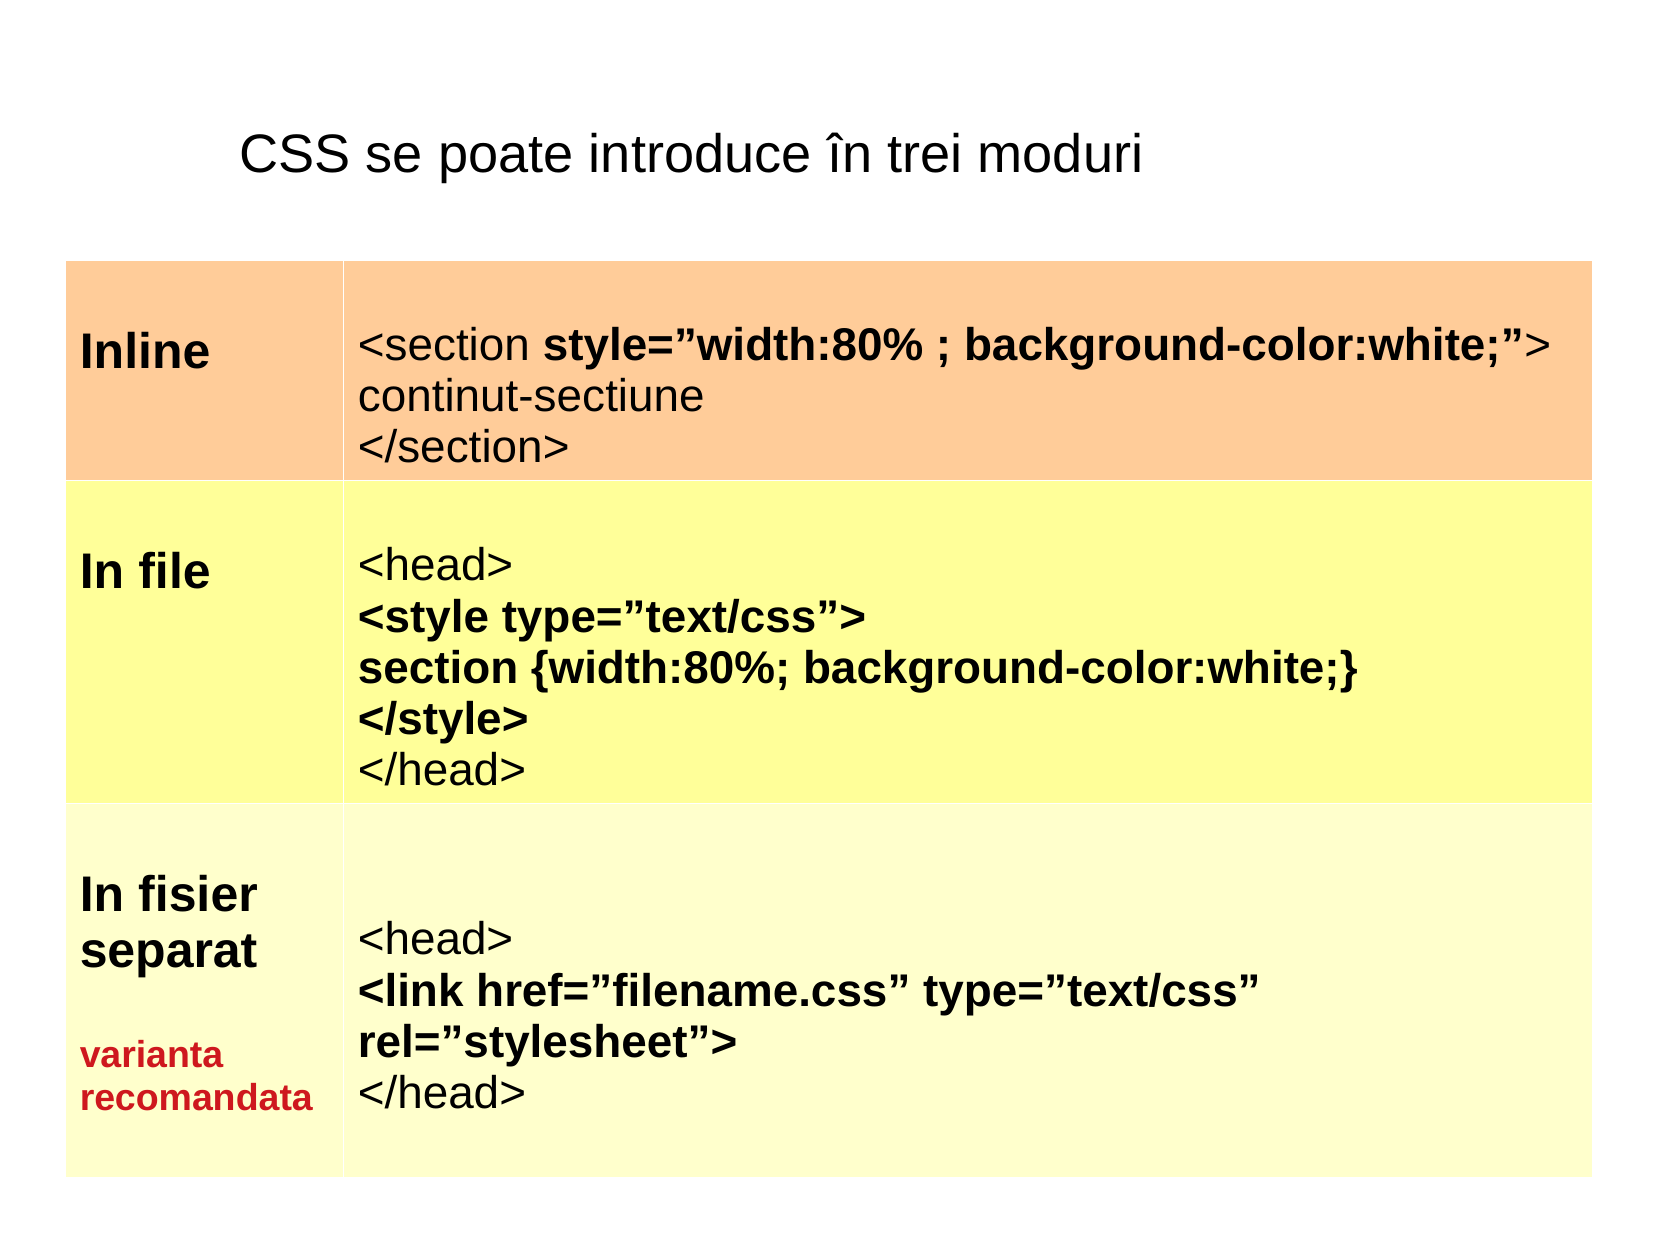

CSS se poate introduce în trei moduri
| Inline | <section style=”width:80% ; background-color:white;”> continut-sectiune </section> |
| --- | --- |
| In file | <head> <style type=”text/css”> section {width:80%; background-color:white;} </style> </head> |
| In fisier separat varianta recomandata | <head> <link href=”filename.css” type=”text/css” rel=”stylesheet”> </head> |